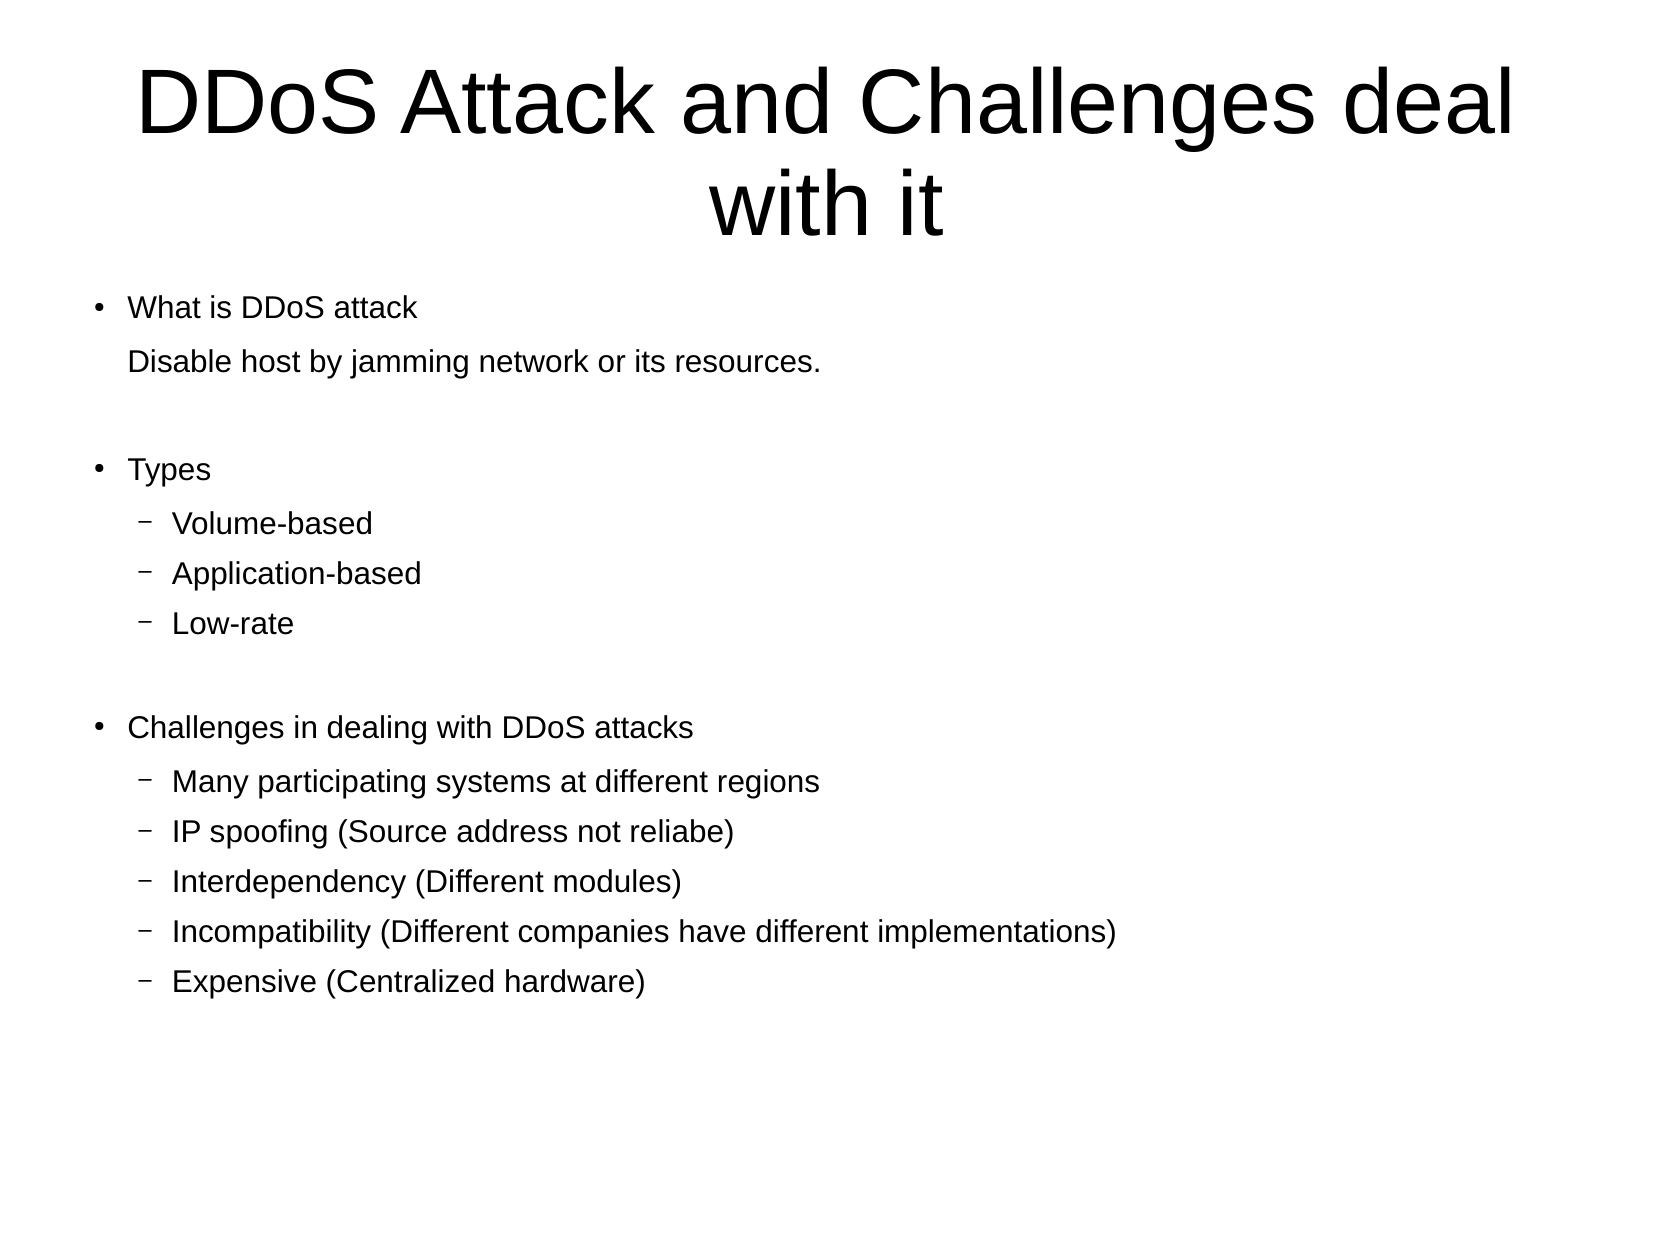

# DDoS Attack and Challenges deal with it
What is DDoS attack
Disable host by jamming network or its resources.
Types
Volume-based
Application-based
Low-rate
Challenges in dealing with DDoS attacks
Many participating systems at different regions
IP spoofing (Source address not reliabe)
Interdependency (Different modules)
Incompatibility (Different companies have different implementations)
Expensive (Centralized hardware)